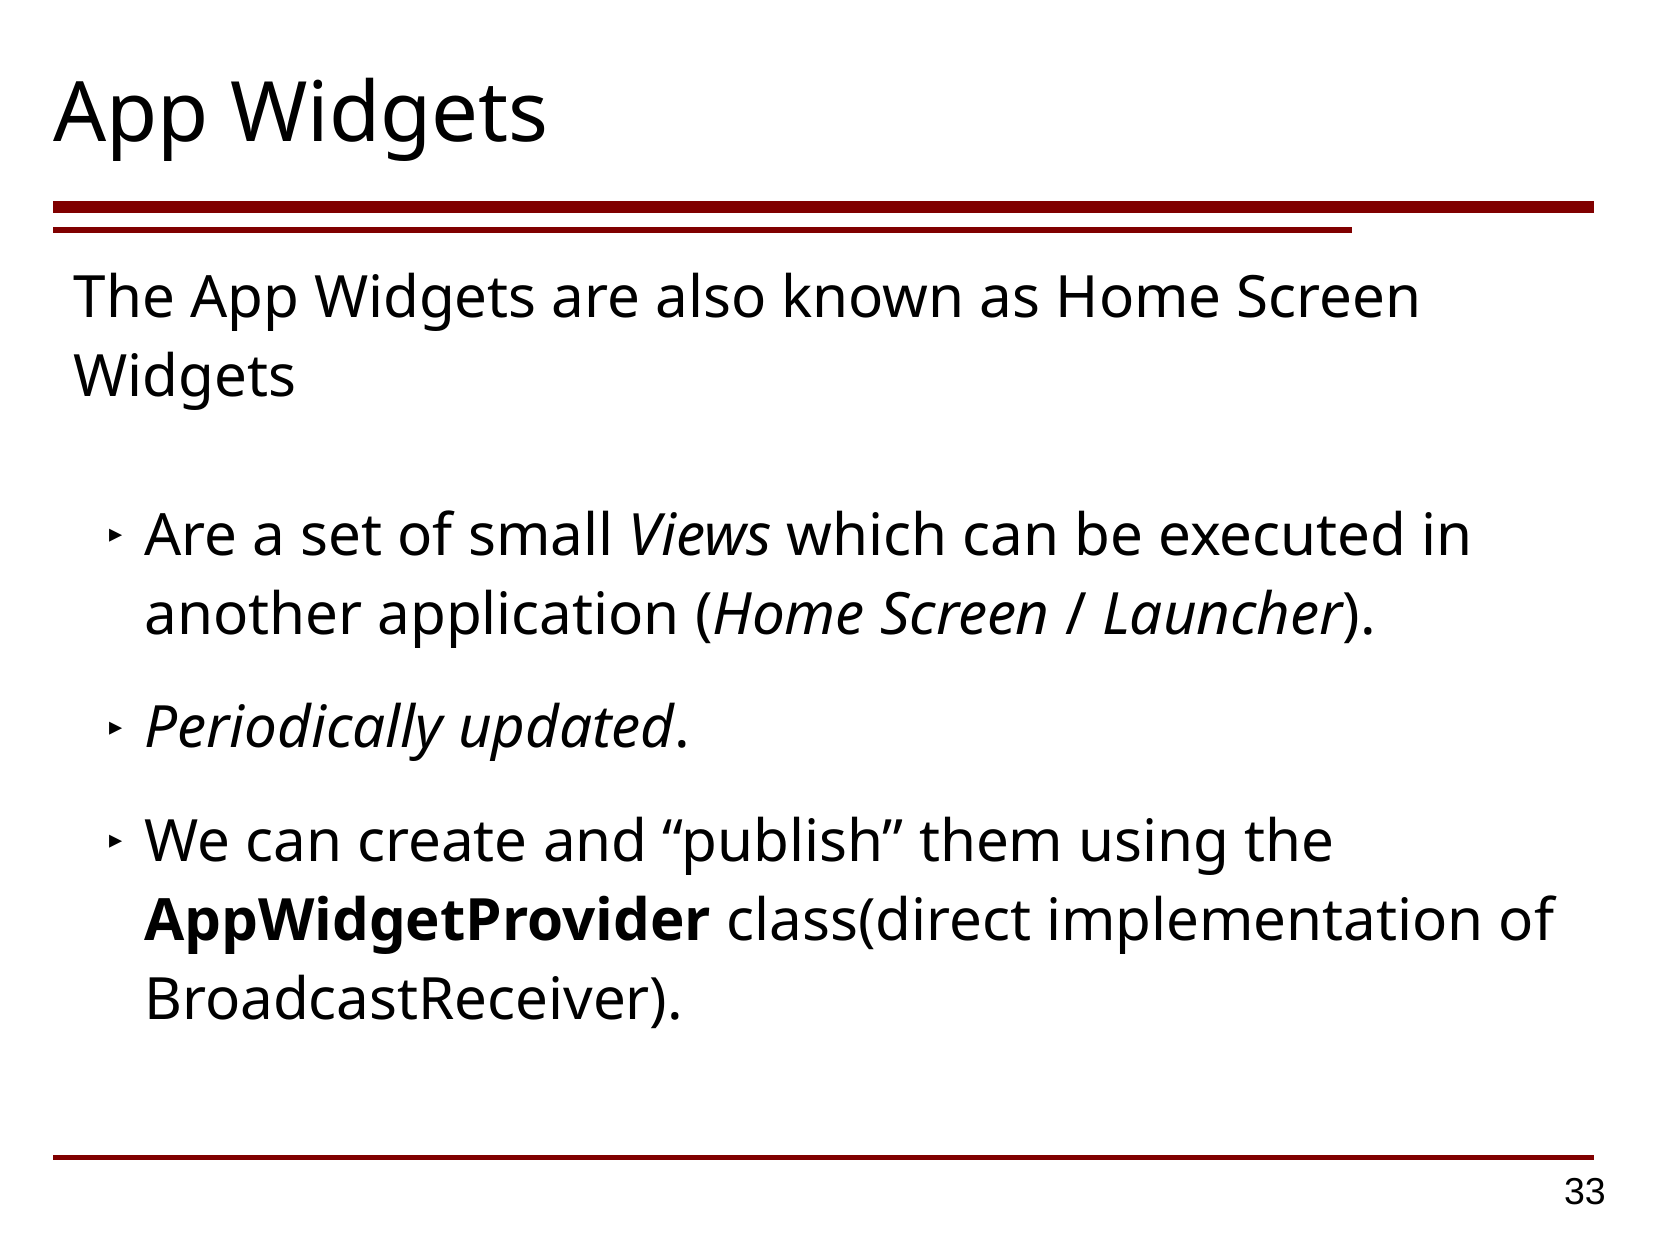

# App Widgets
The App Widgets are also known as Home Screen Widgets
Are a set of small Views which can be executed in another application (Home Screen / Launcher).
Periodically updated.
We can create and “publish” them using the AppWidgetProvider class(direct implementation of BroadcastReceiver).